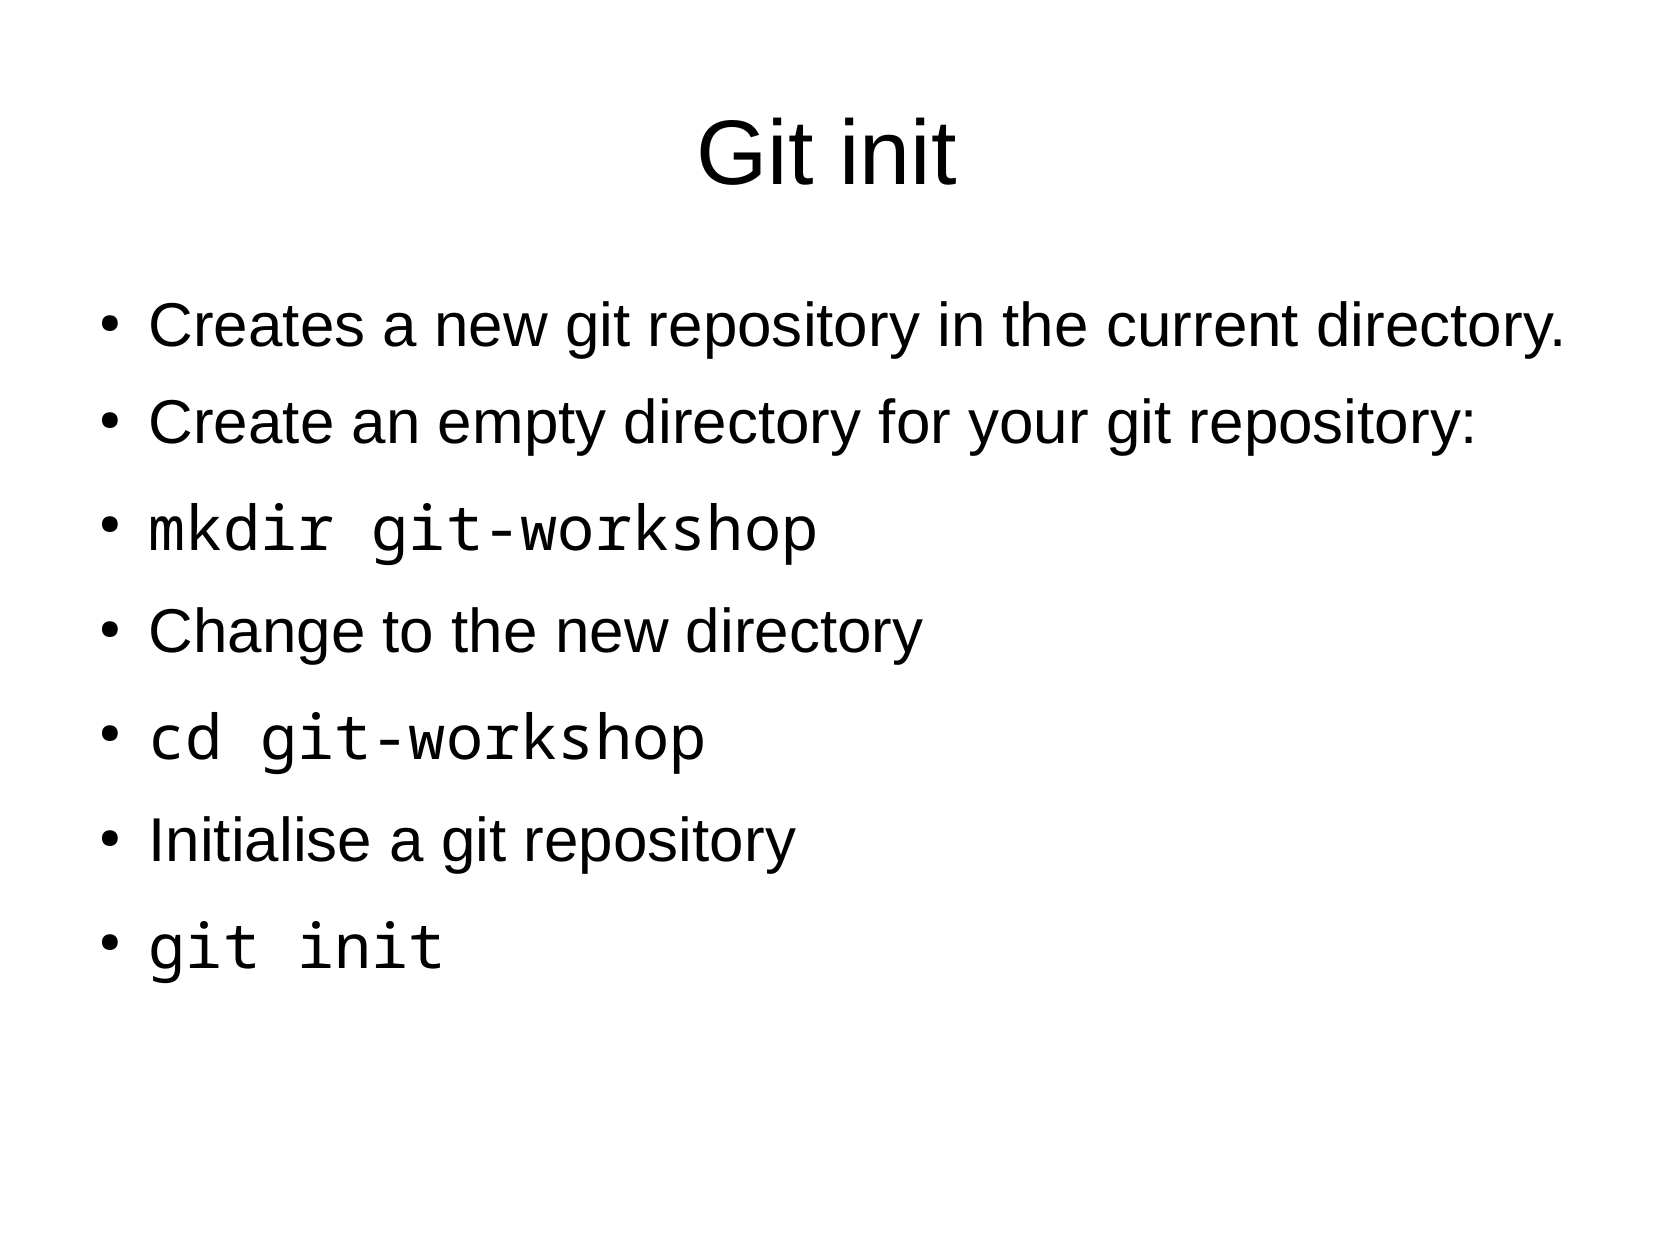

# Git init
Creates a new git repository in the current directory.
Create an empty directory for your git repository:
mkdir git-workshop
Change to the new directory
cd git-workshop
Initialise a git repository
git init